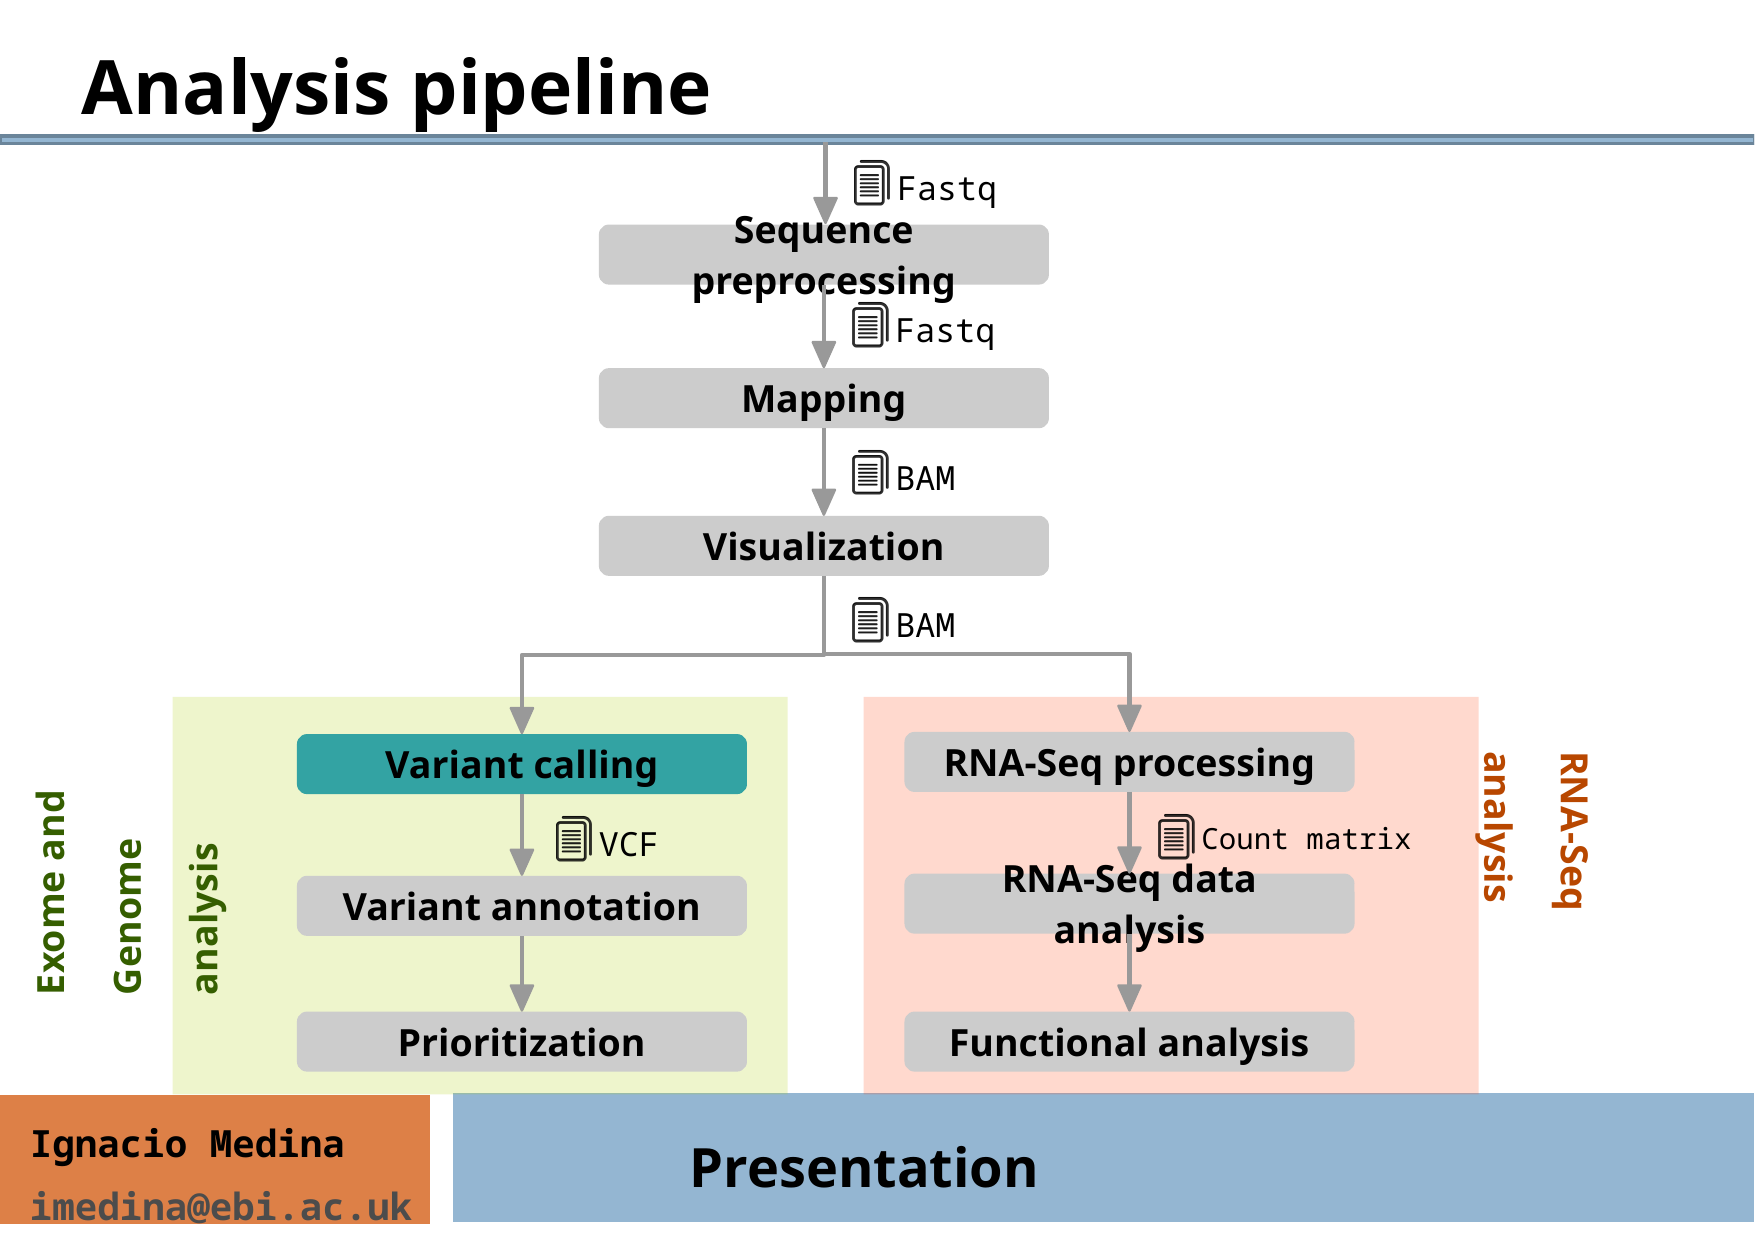

Analysis pipeline
Fastq
Sequence preprocessing
Fastq
Mapping
BAM
Visualization
BAM
RNA-Seq processing
Variant calling
Exome and Genome analysis
Count matrix
VCF
RNA-Seq analysis
RNA-Seq data analysis
Variant annotation
Prioritization
Functional analysis
Ignacio Medina
imedina@ebi.ac.uk
Presentation